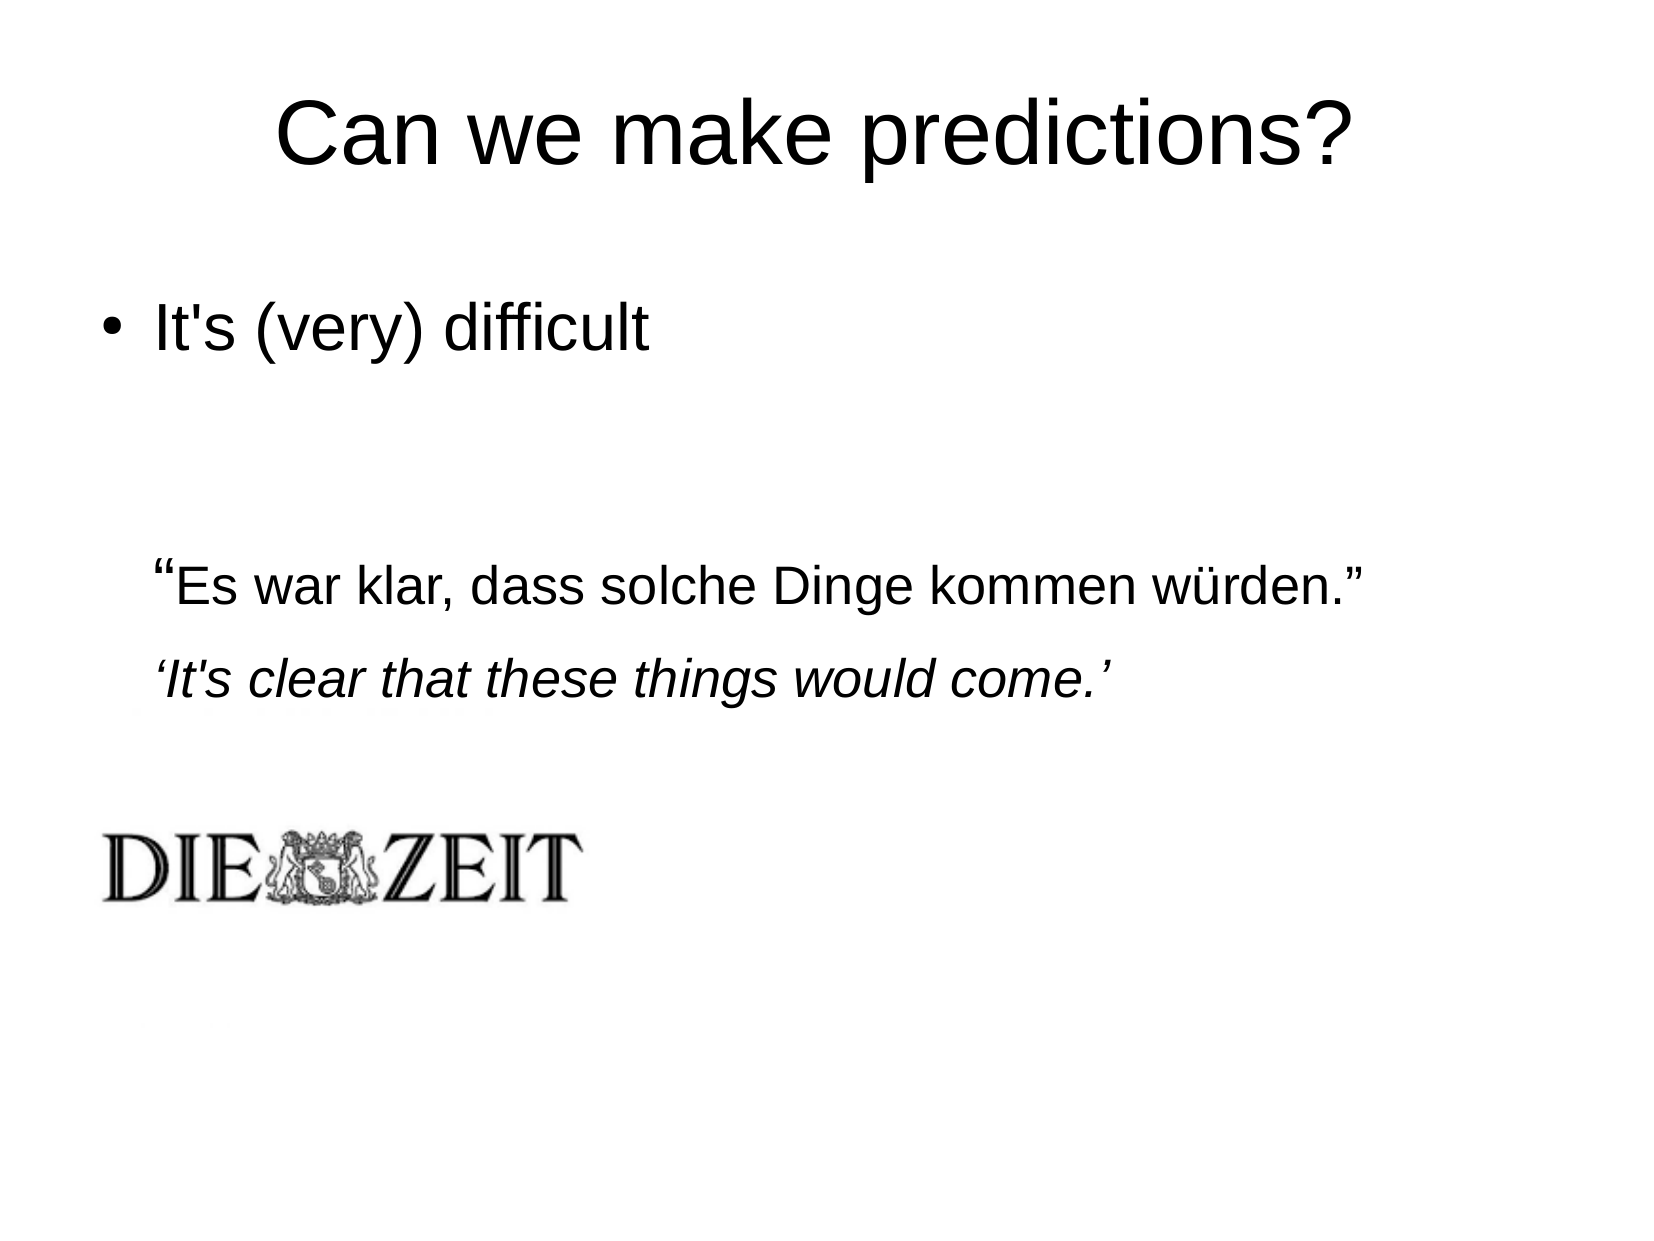

# Can we make predictions?
It's (very) difficult
“Es war klar, dass solche Dinge kommen würden.”
‘It's clear that these things would come.’